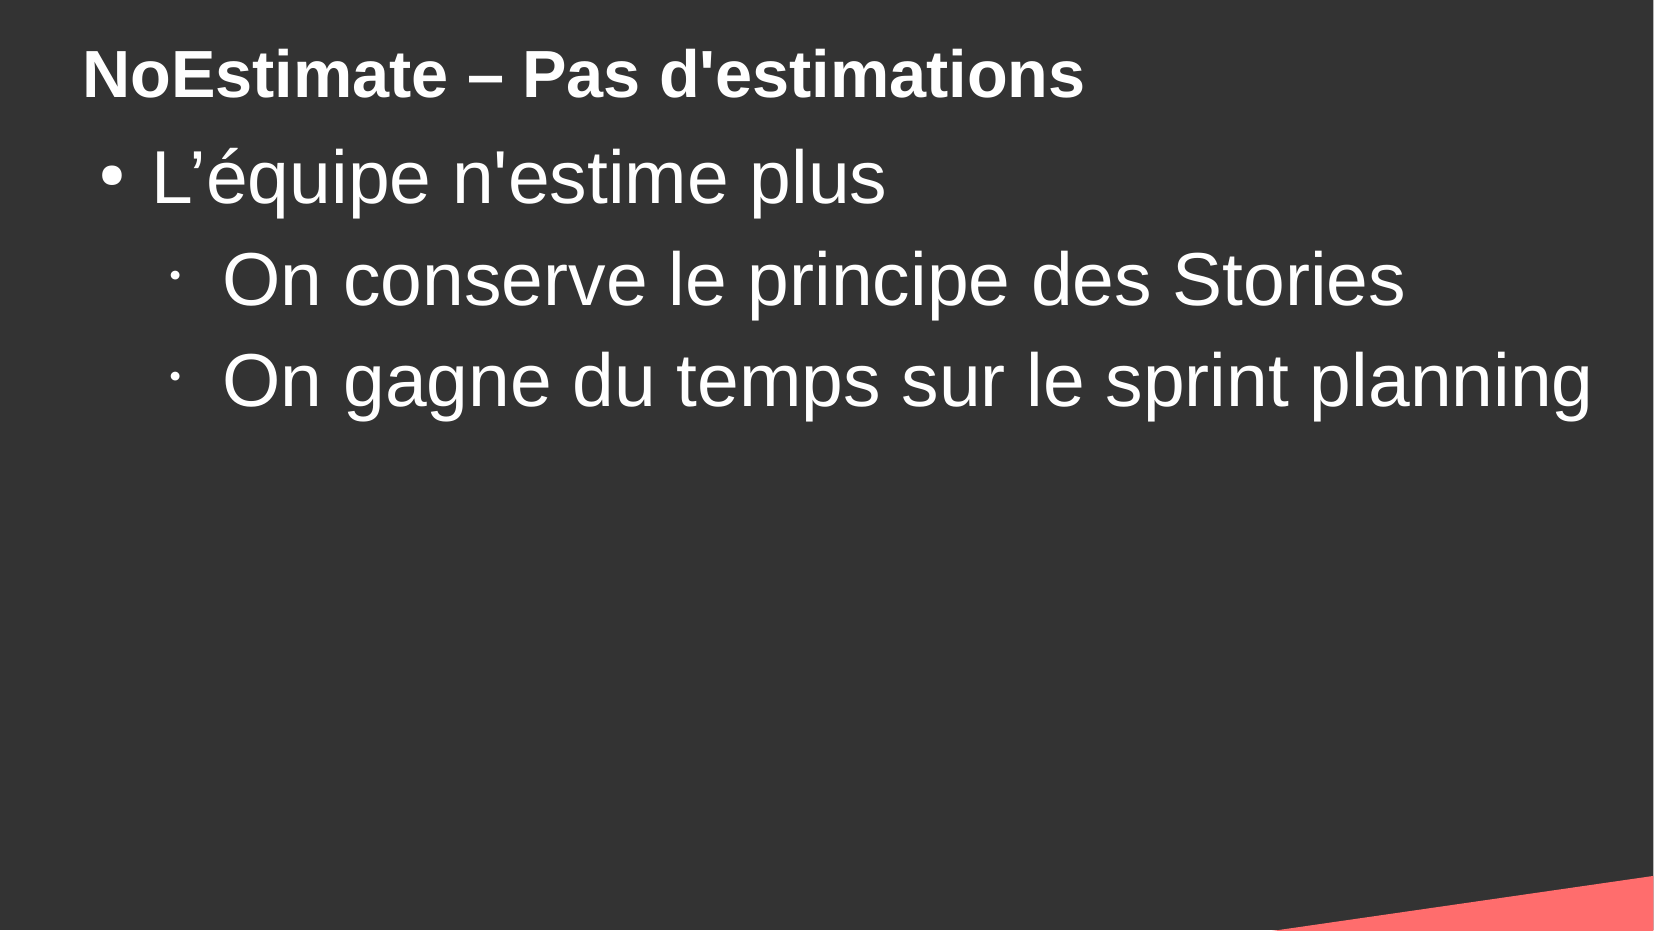

# NoEstimate – Pas d'estimations
L’équipe n'estime plus
On conserve le principe des Stories
On gagne du temps sur le sprint planning